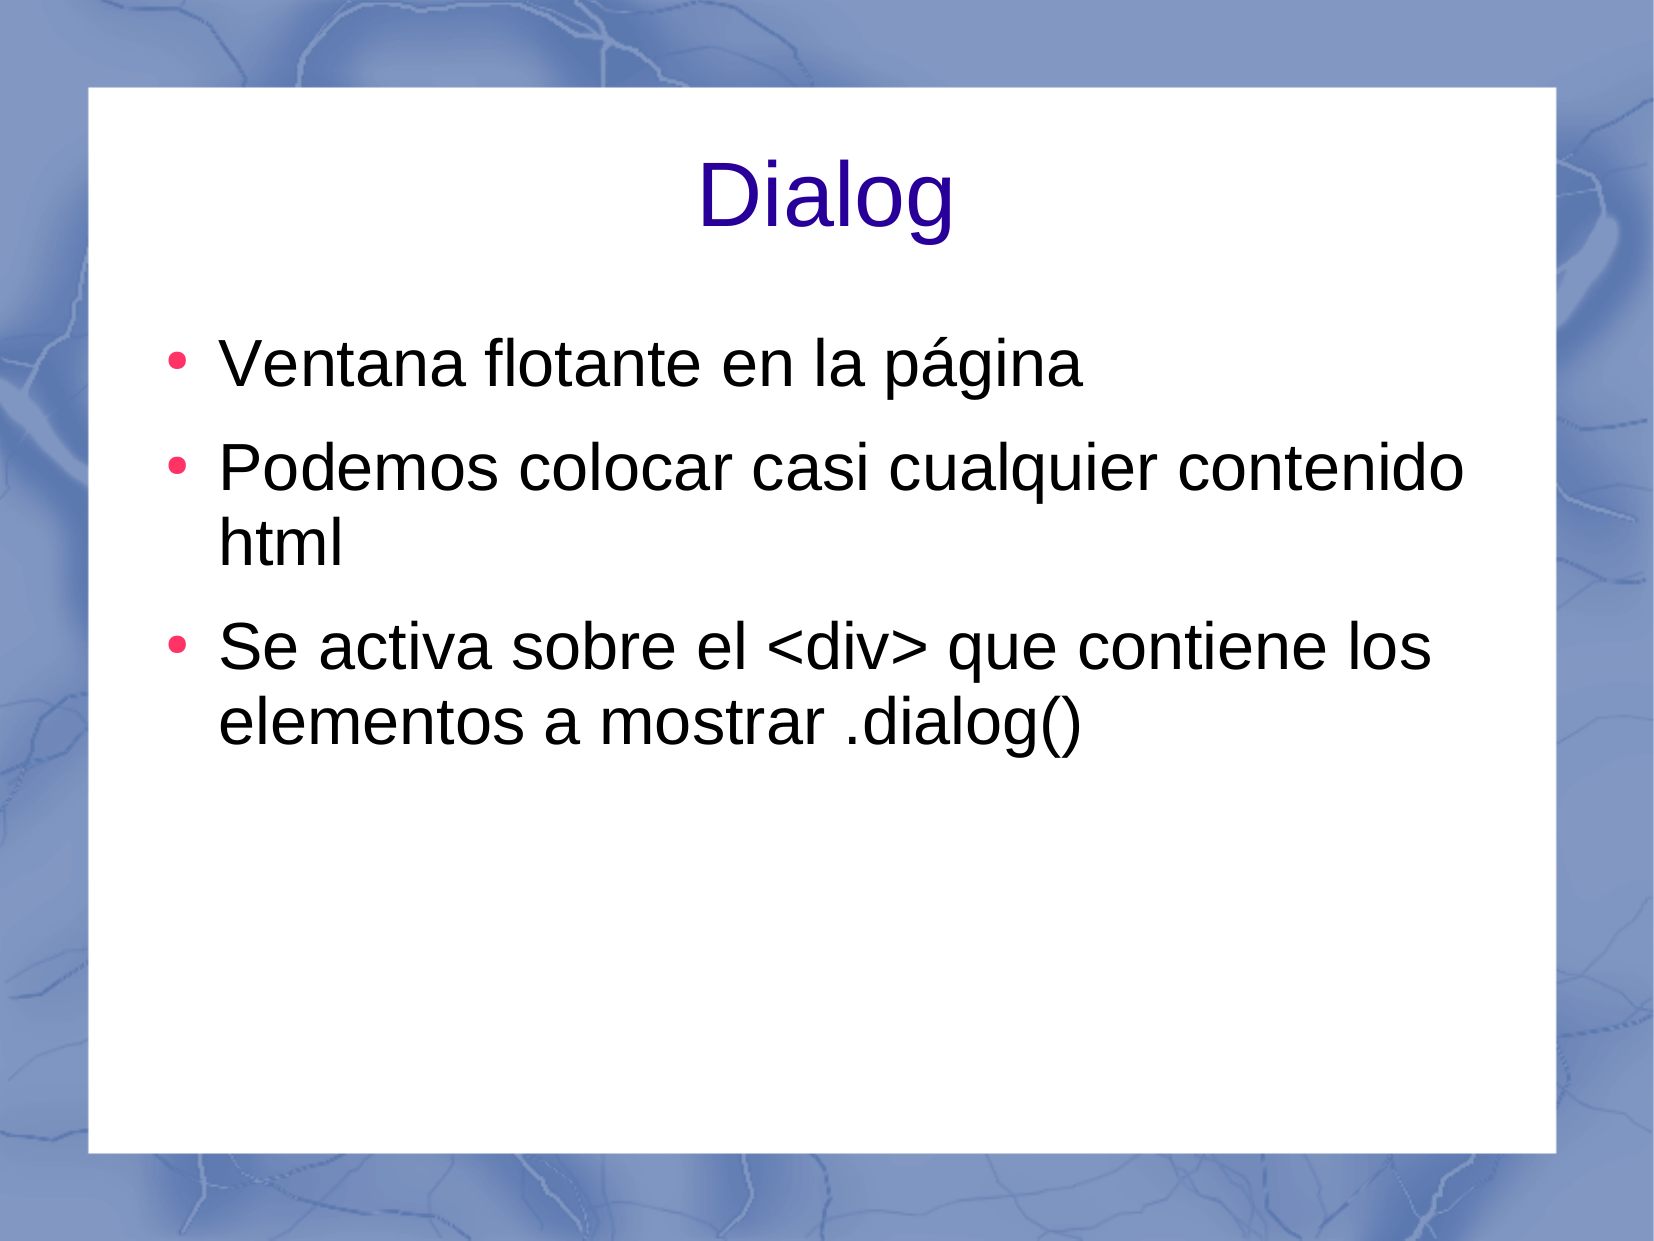

# Dialog
Ventana flotante en la página
Podemos colocar casi cualquier contenido html
Se activa sobre el <div> que contiene los elementos a mostrar .dialog()